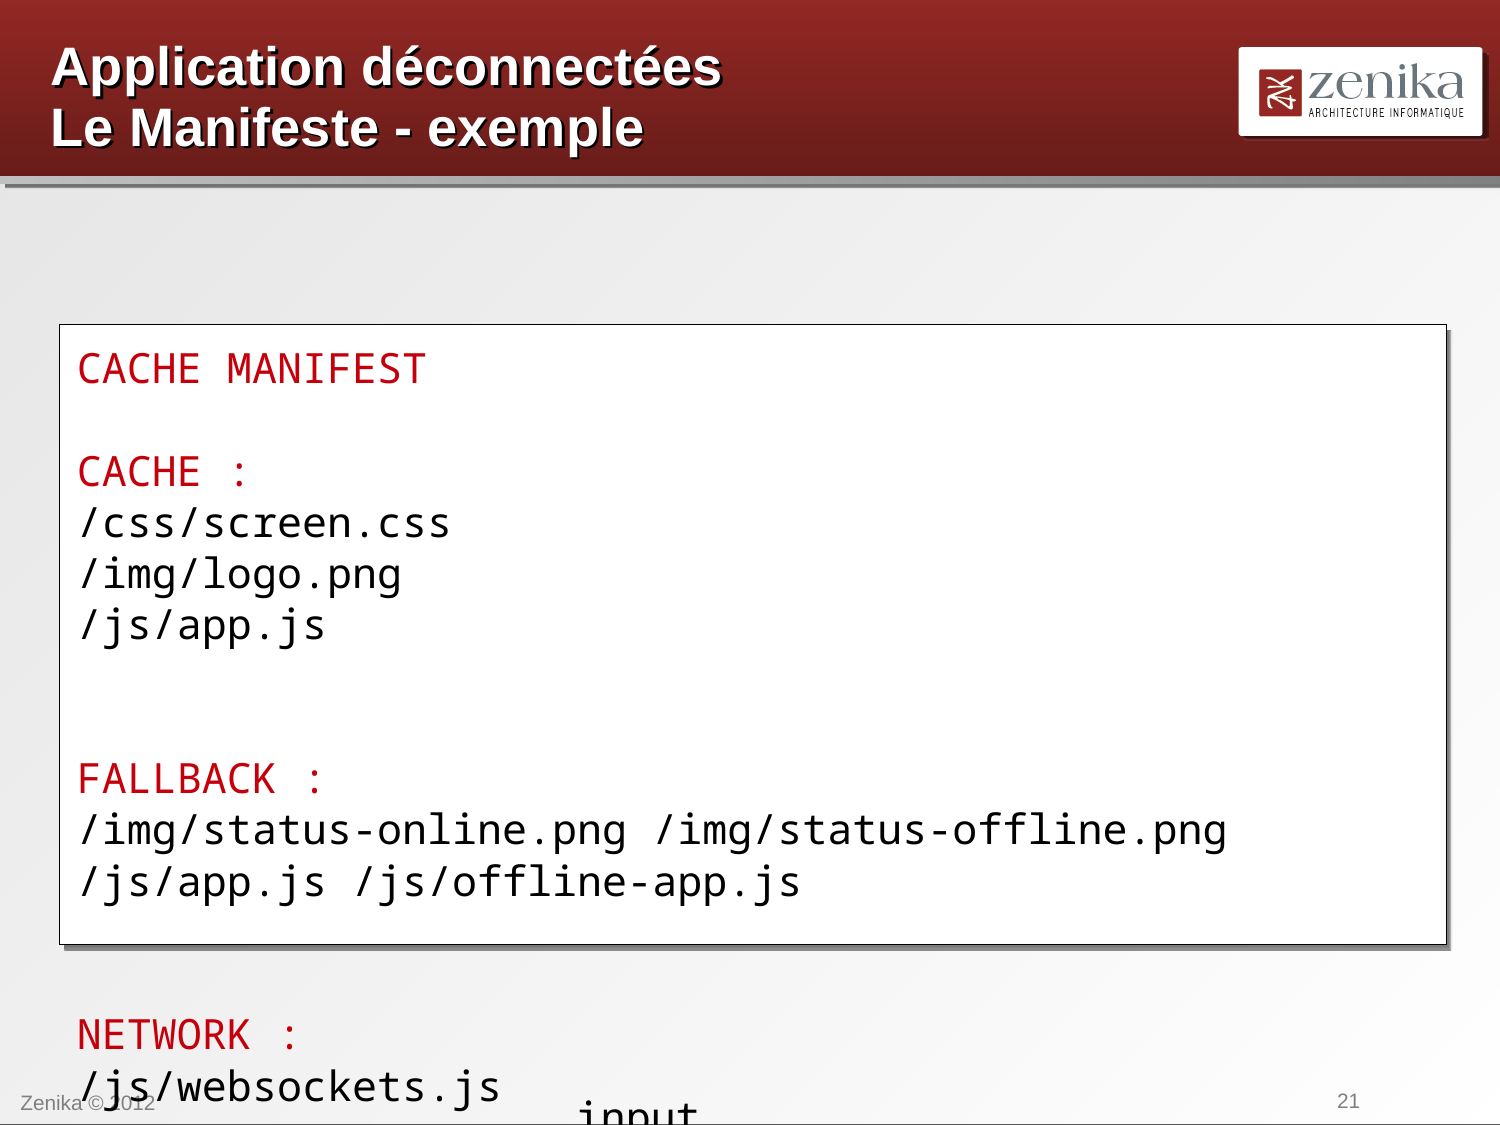

# Application déconnectées Le Manifeste - exemple
CACHE MANIFEST
CACHE :
/css/screen.css
/img/logo.png
/js/app.js
FALLBACK :
/img/status-online.png /img/status-offline.png
/js/app.js /js/offline-app.js
NETWORK :
/js/websockets.js